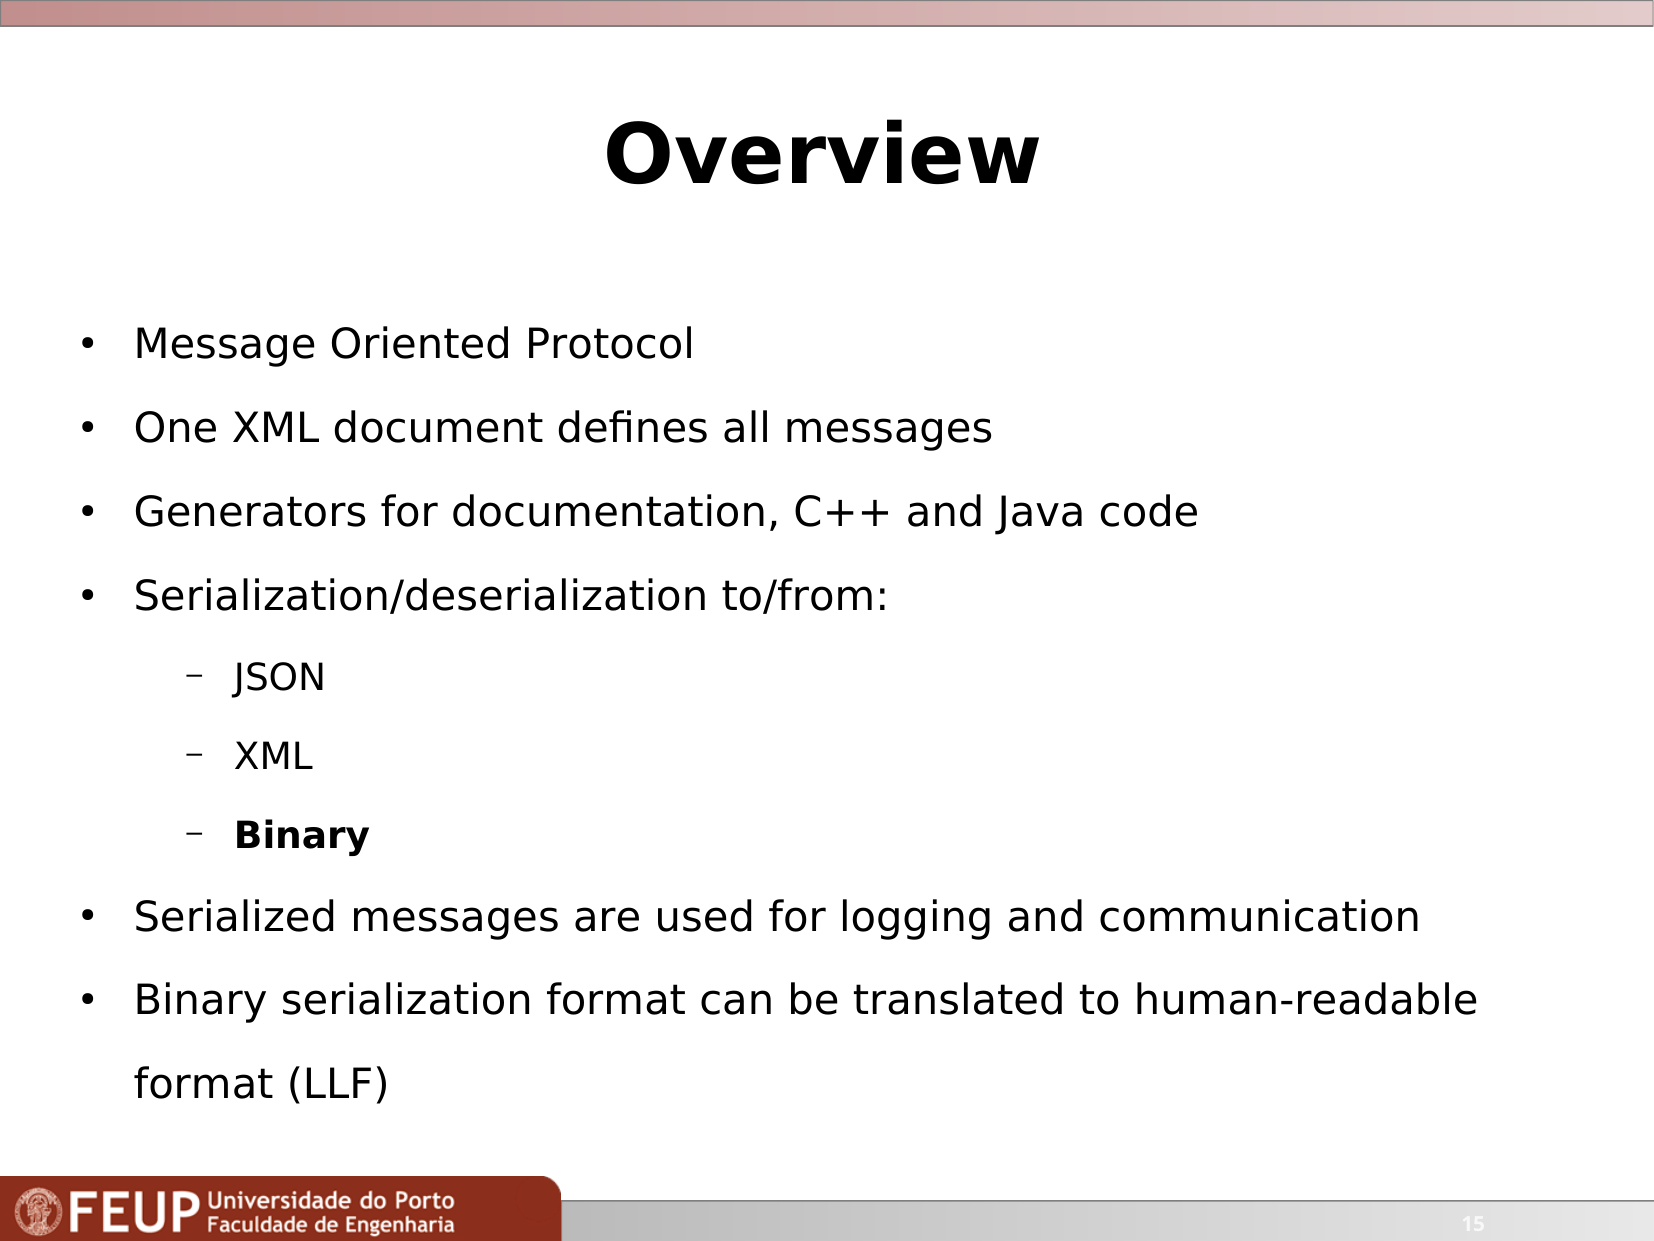

# Overview
Message Oriented Protocol
One XML document defines all messages
Generators for documentation, C++ and Java code
Serialization/deserialization to/from:
JSON
XML
Binary
Serialized messages are used for logging and communication
Binary serialization format can be translated to human-readable format (LLF)